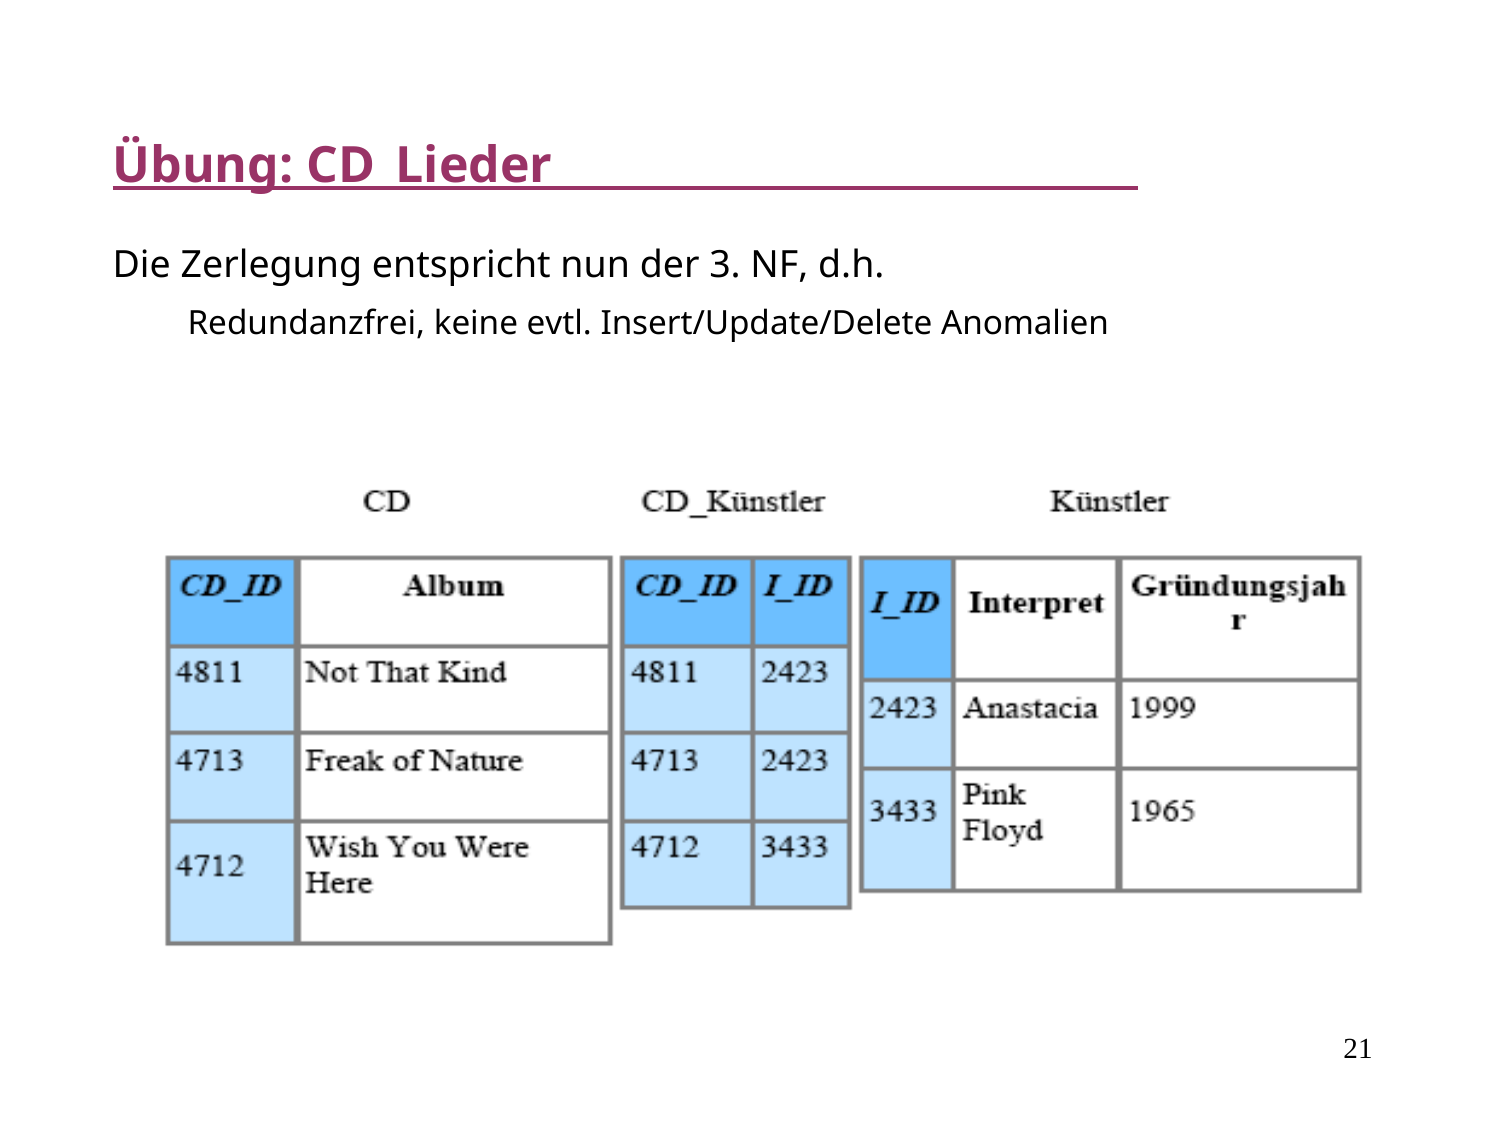

# Übung: CD_Lieder
Die Zerlegung entspricht nun der 3. NF, d.h.
Redundanzfrei, keine evtl. Insert/Update/Delete Anomalien
21